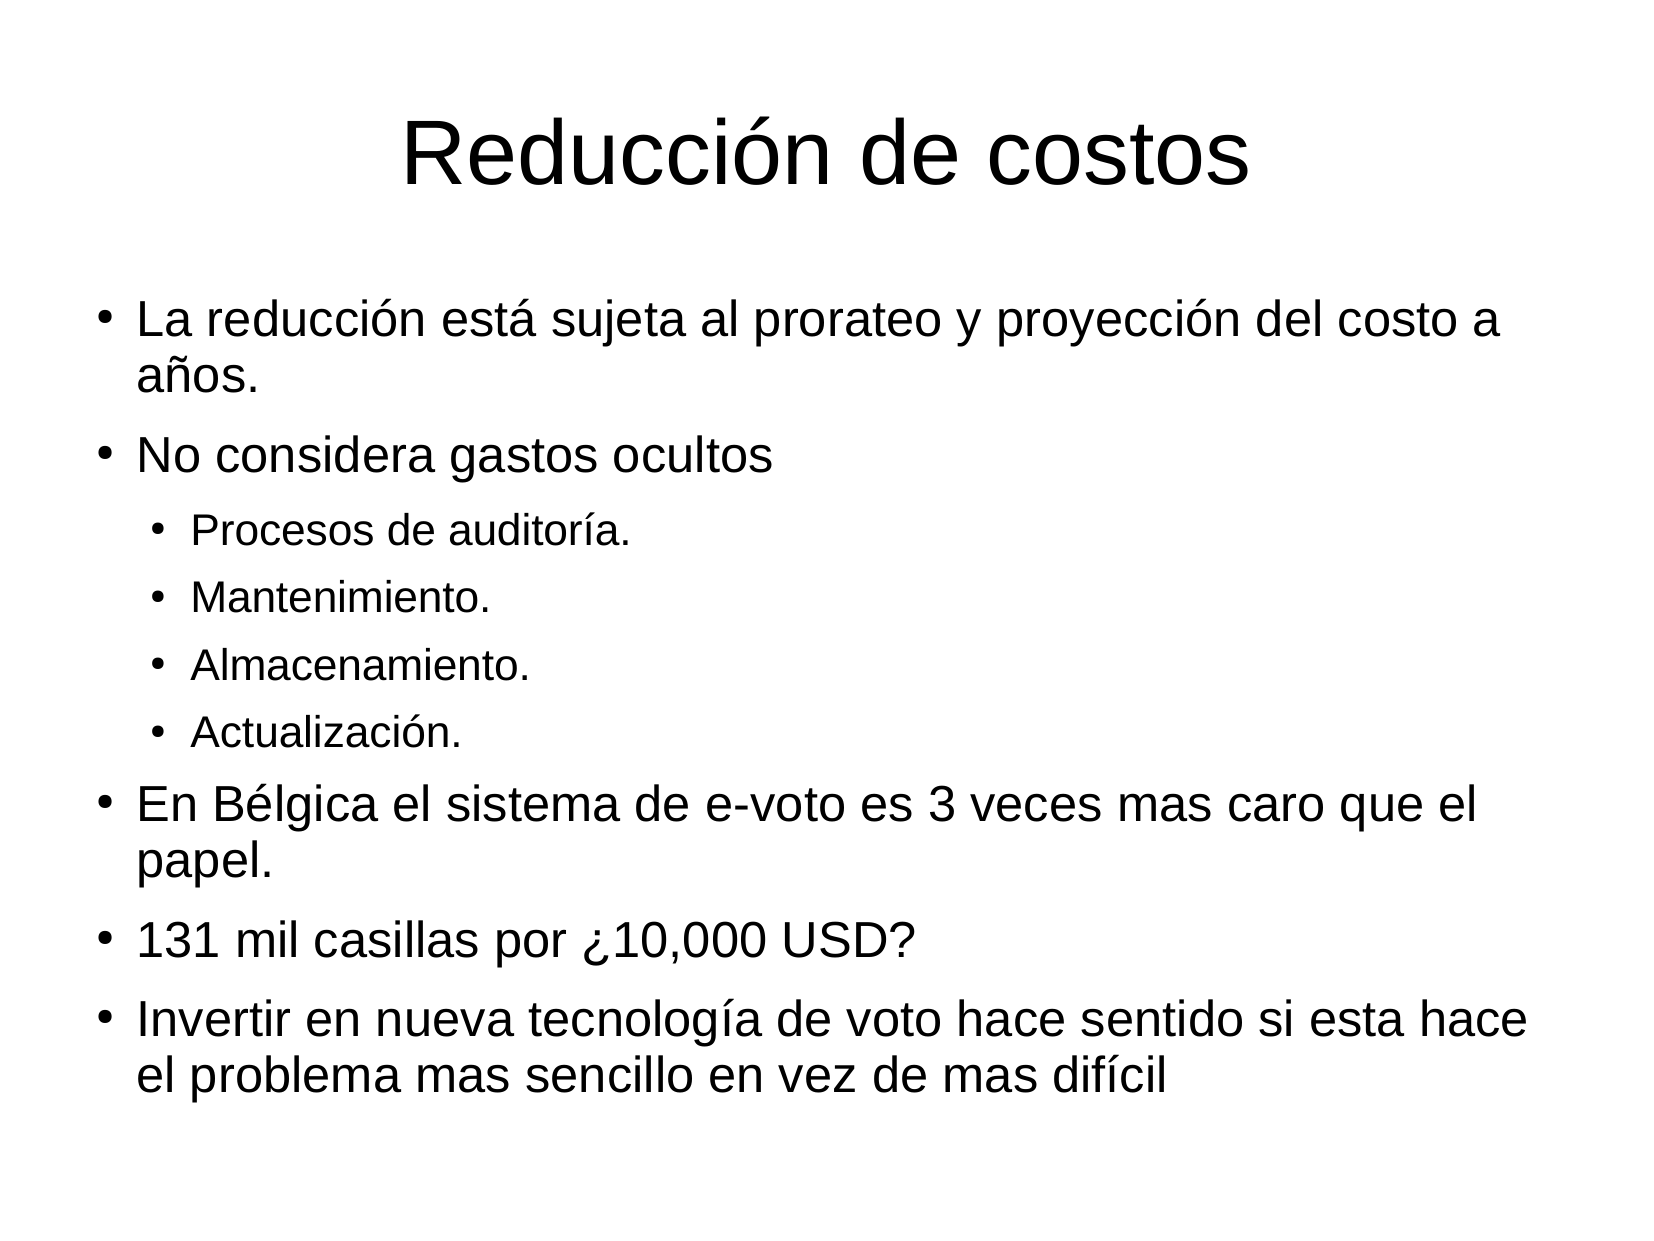

# Reducción de costos
La reducción está sujeta al prorateo y proyección del costo a años.
No considera gastos ocultos
Procesos de auditoría.
Mantenimiento.
Almacenamiento.
Actualización.
En Bélgica el sistema de e-voto es 3 veces mas caro que el papel.
131 mil casillas por ¿10,000 USD?
Invertir en nueva tecnología de voto hace sentido si esta hace el problema mas sencillo en vez de mas difícil